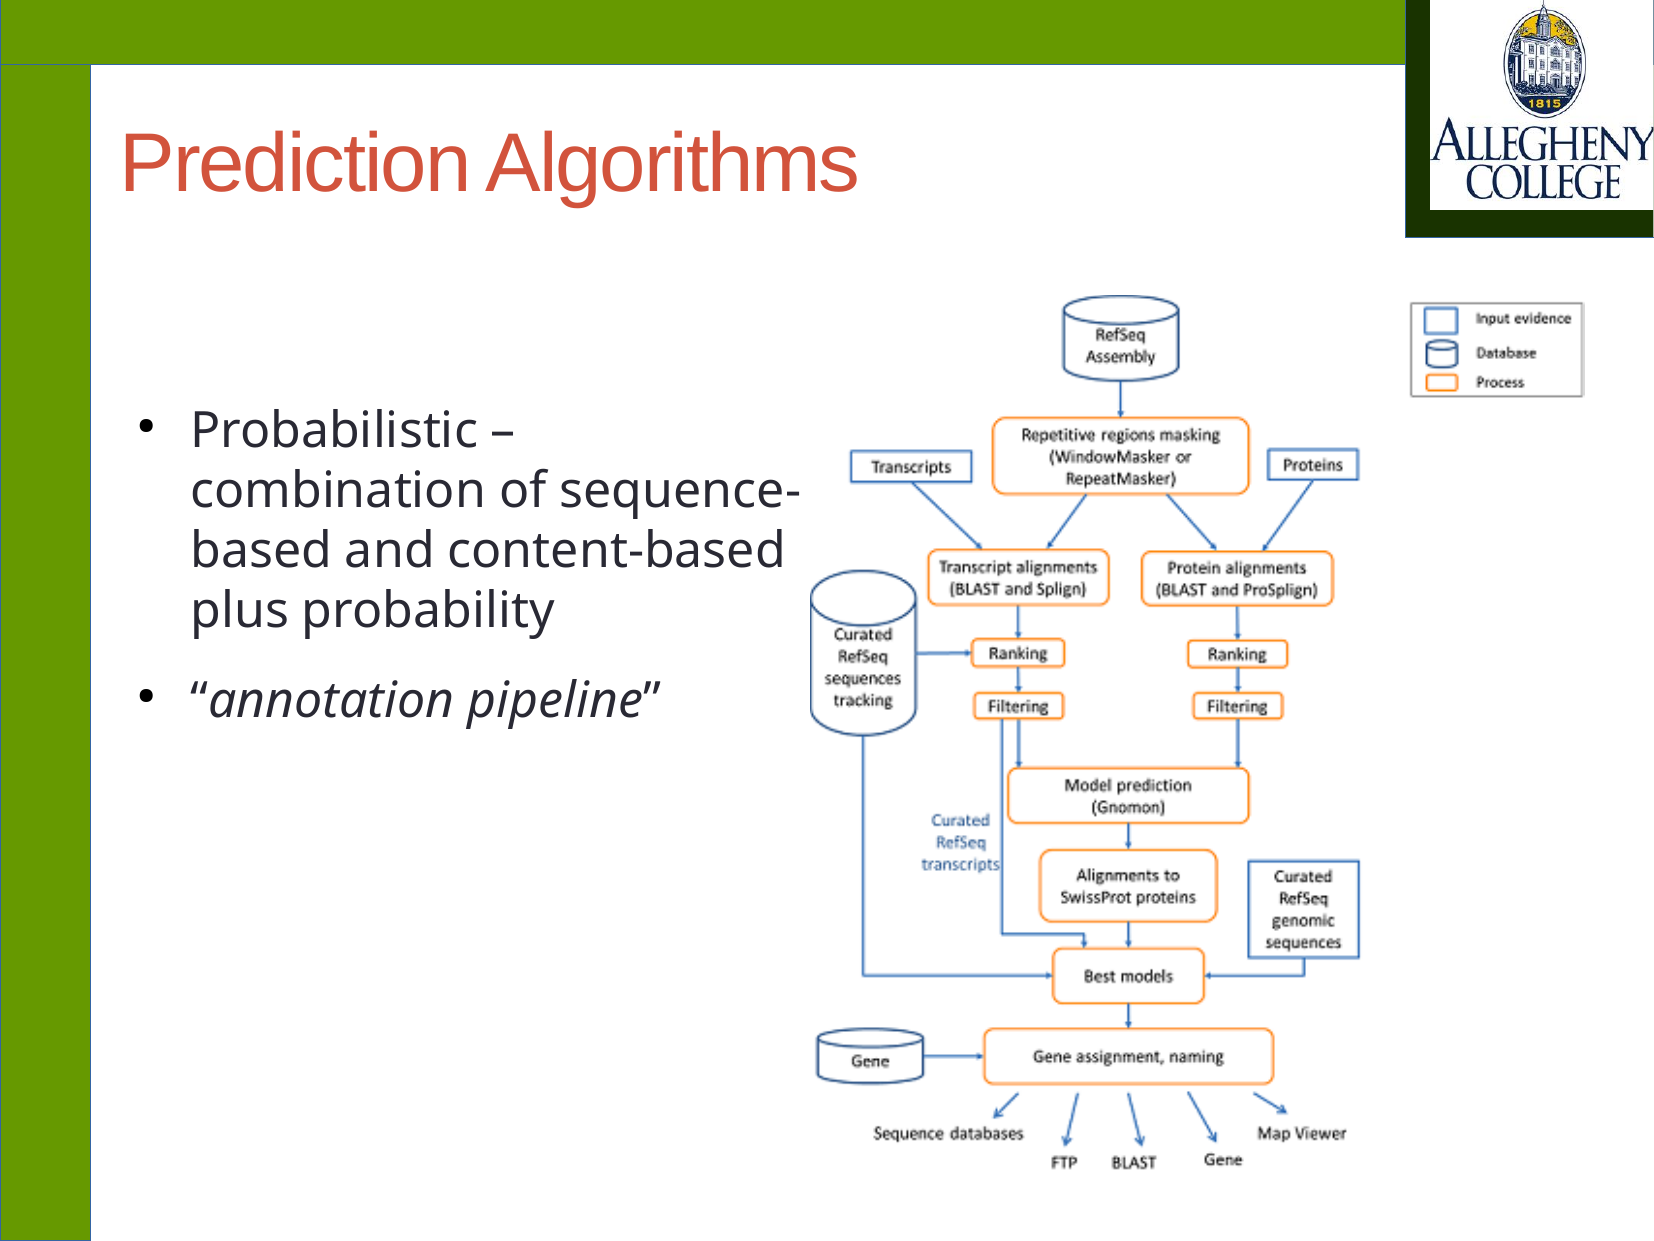

# Prediction Algorithms
Probabilistic – combination of sequence-based and content-based plus probability
“annotation pipeline”